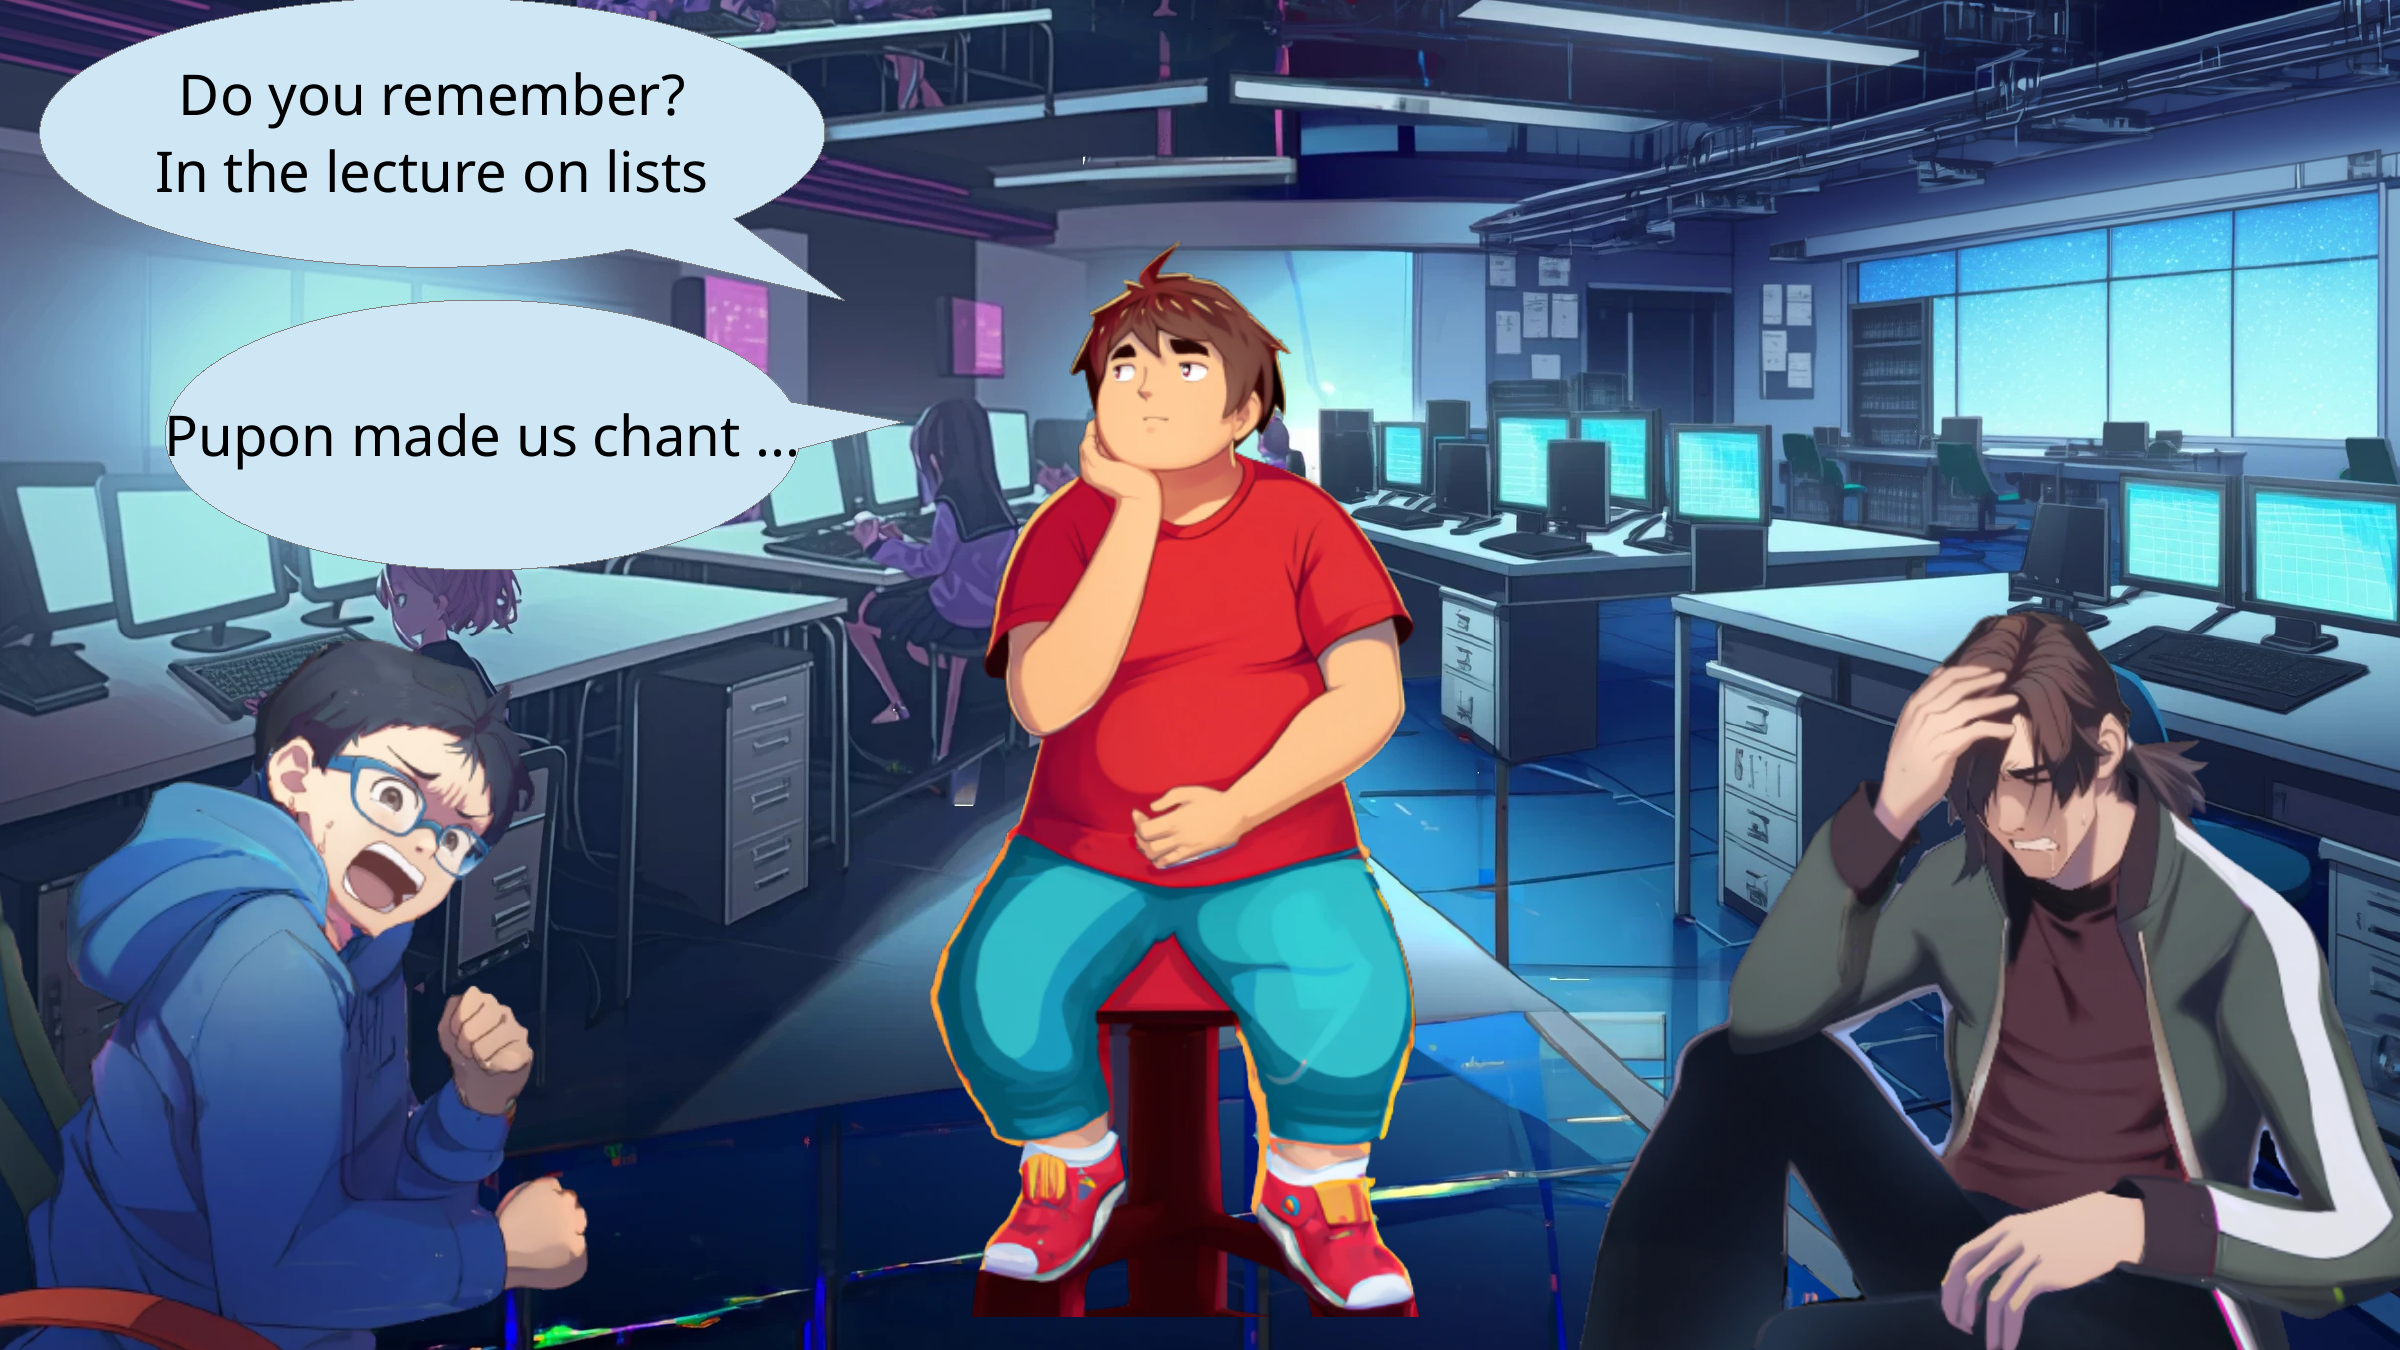

Do you remember?
In the lecture on lists
Pupon made us chant ...